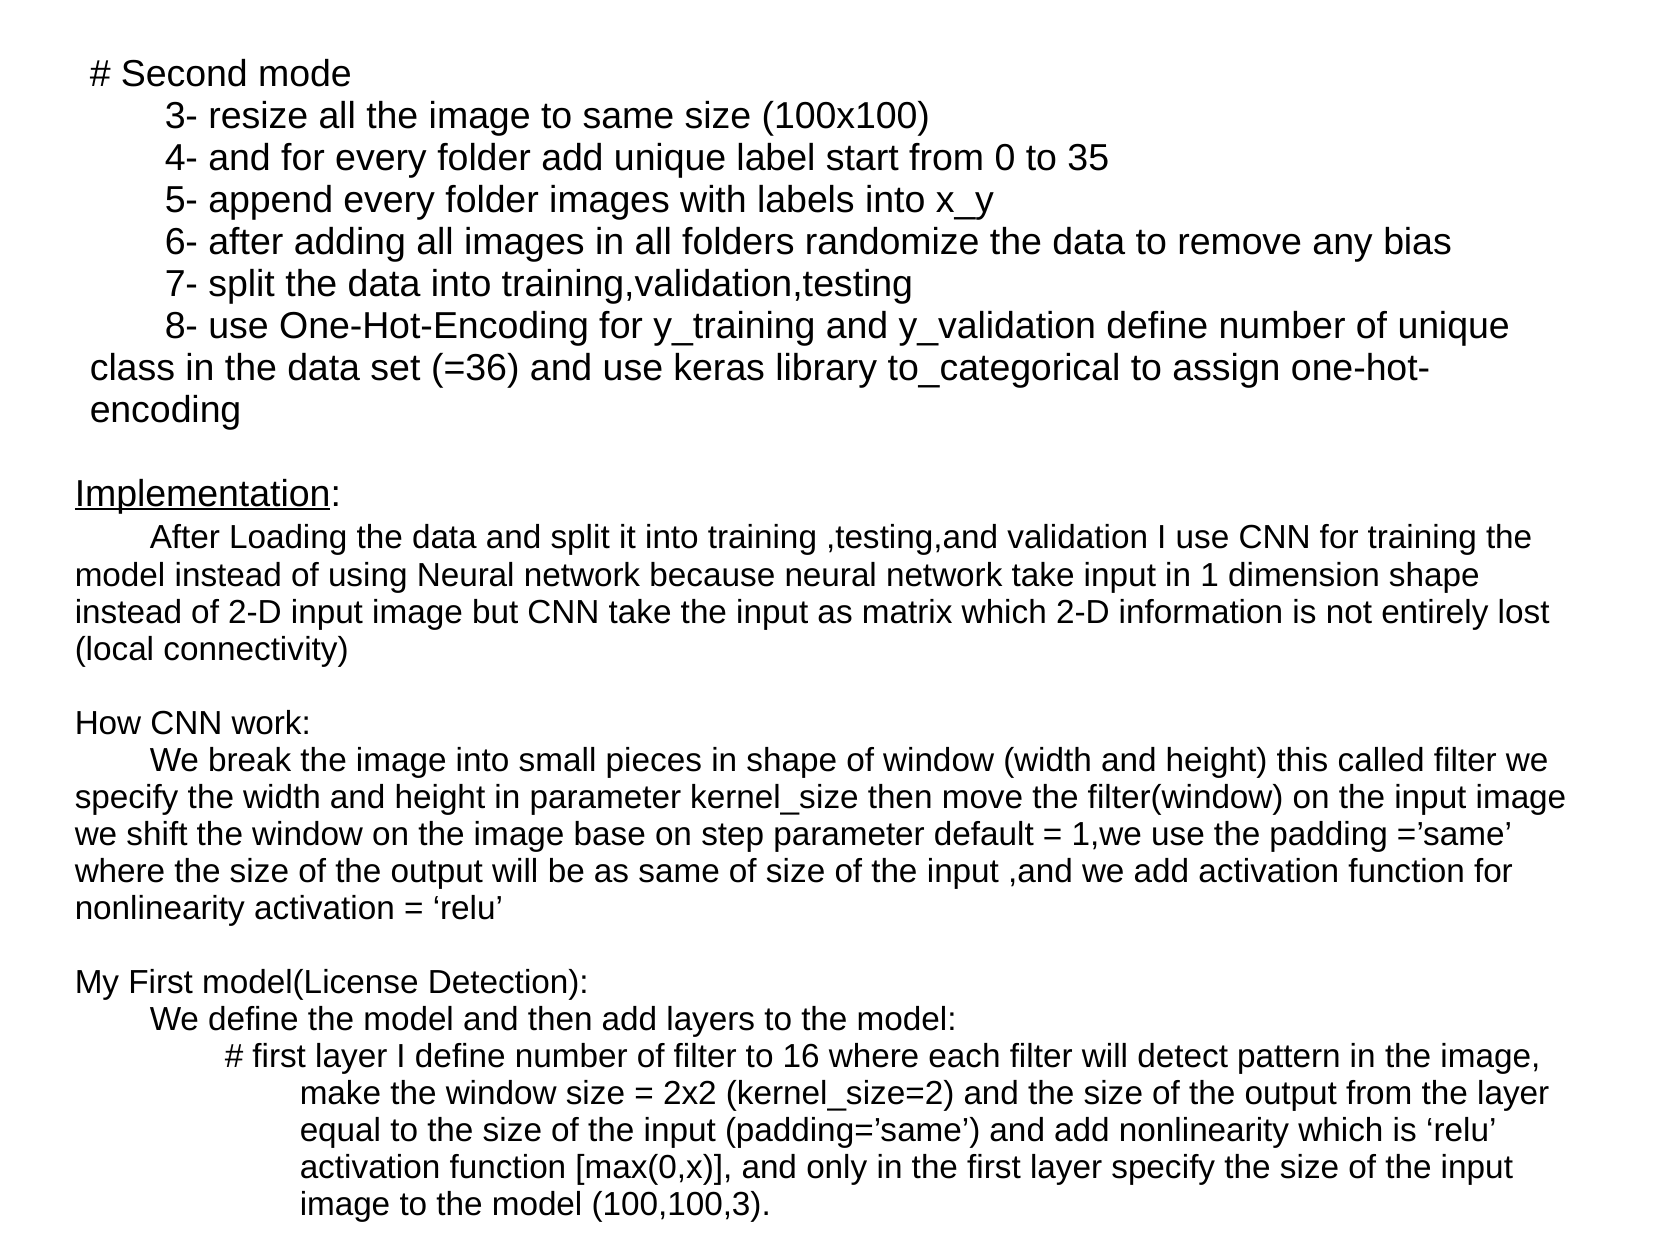

# Second mode
	3- resize all the image to same size (100x100)
	4- and for every folder add unique label start from 0 to 35
	5- append every folder images with labels into x_y
	6- after adding all images in all folders randomize the data to remove any bias
	7- split the data into training,validation,testing
	8- use One-Hot-Encoding for y_training and y_validation define number of unique class in the data set (=36) and use keras library to_categorical to assign one-hot-encoding
Implementation:
	After Loading the data and split it into training ,testing,and validation I use CNN for training the model instead of using Neural network because neural network take input in 1 dimension shape instead of 2-D input image but CNN take the input as matrix which 2-D information is not entirely lost (local connectivity)
How CNN work:
	We break the image into small pieces in shape of window (width and height) this called filter we specify the width and height in parameter kernel_size then move the filter(window) on the input image we shift the window on the image base on step parameter default = 1,we use the padding =’same’ where the size of the output will be as same of size of the input ,and we add activation function for nonlinearity activation = ‘relu’
My First model(License Detection):
	We define the model and then add layers to the model:
		# first layer I define number of filter to 16 where each filter will detect pattern in the image, 				make the window size = 2x2 (kernel_size=2) and the size of the output from the layer 				equal to the size of the input (padding=’same’) and add nonlinearity which is ‘relu’ 				activation function [max(0,x)], and only in the first layer specify the size of the input 				image to the model (100,100,3).